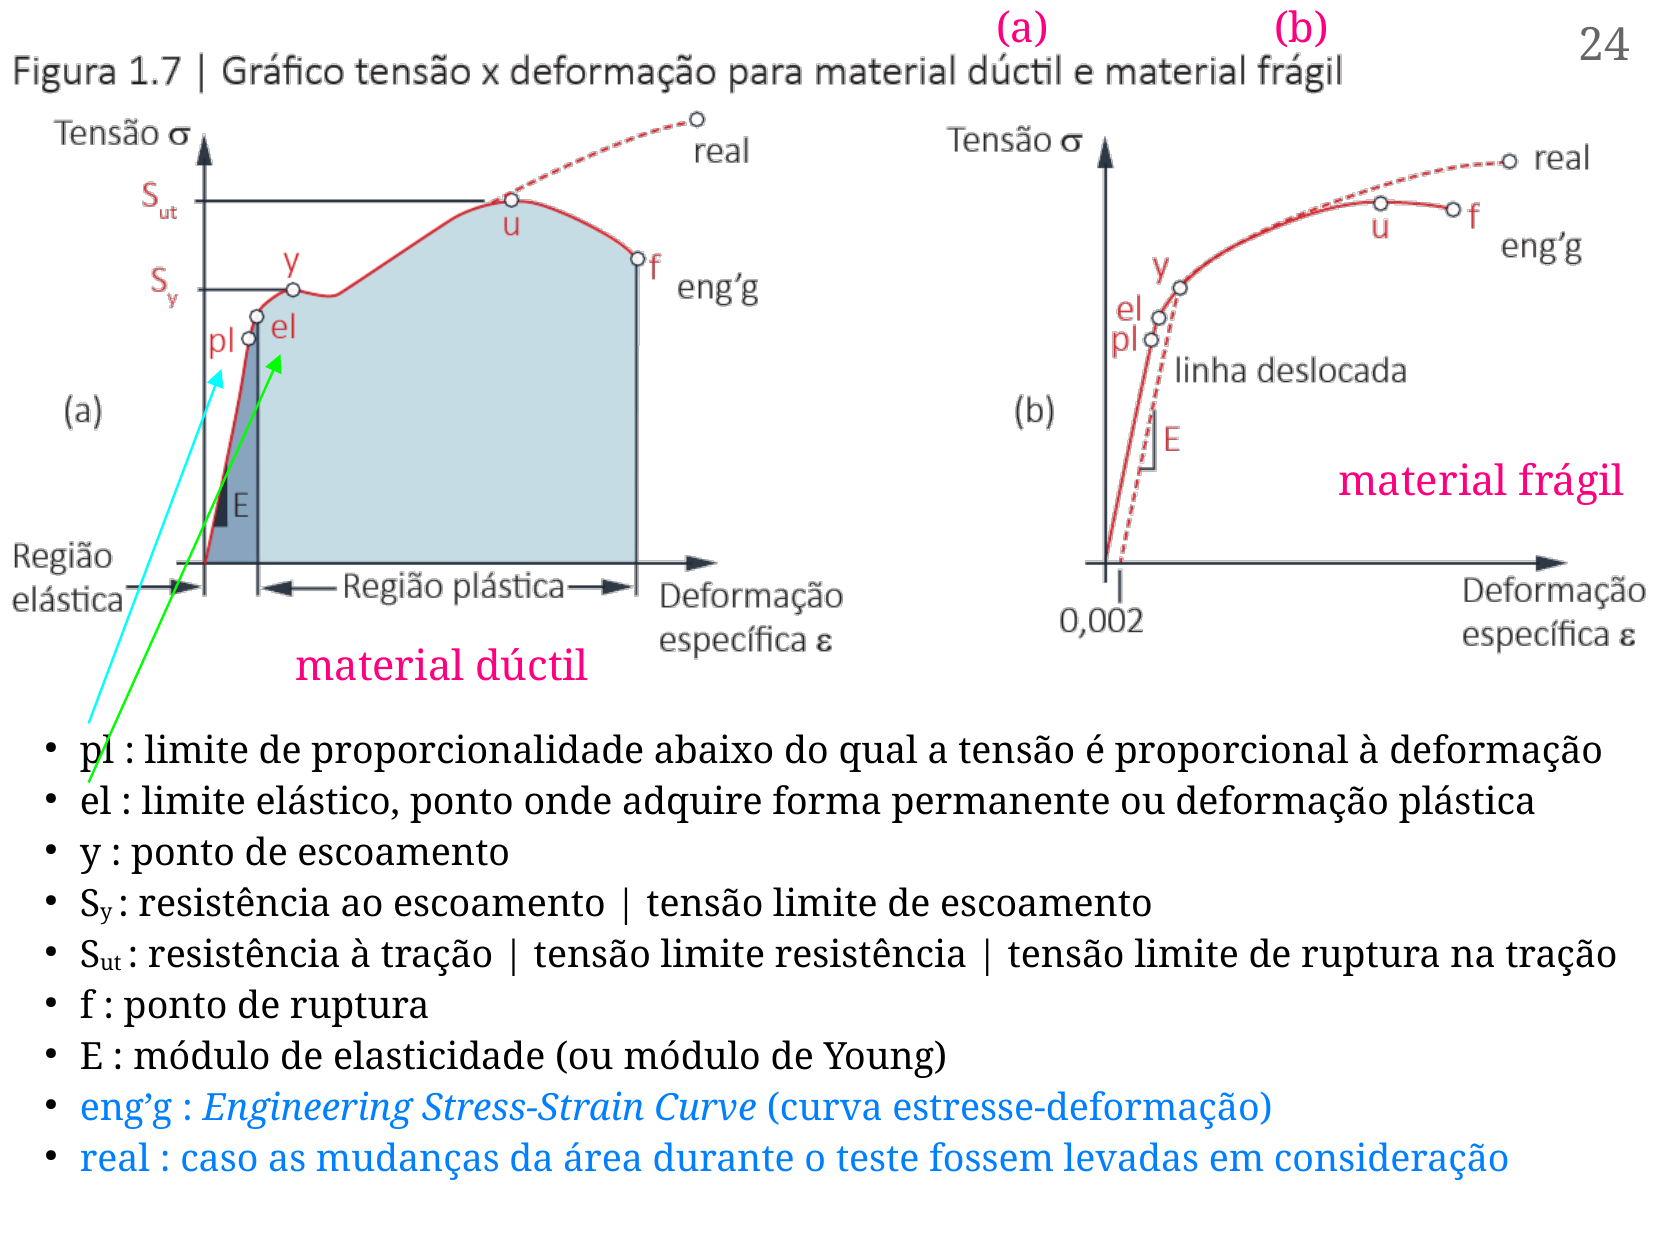

(a)
(b)
24
material frágil
material dúctil
# pl : limite de proporcionalidade abaixo do qual a tensão é proporcional à deformação
el : limite elástico, ponto onde adquire forma permanente ou deformação plástica
y : ponto de escoamento
Sy : resistência ao escoamento | tensão limite de escoamento
Sut : resistência à tração | tensão limite resistência | tensão limite de ruptura na tração
f : ponto de ruptura
E : módulo de elasticidade (ou módulo de Young)
eng’g : Engineering Stress-Strain Curve (curva estresse-deformação)
real : caso as mudanças da área durante o teste fossem levadas em consideração